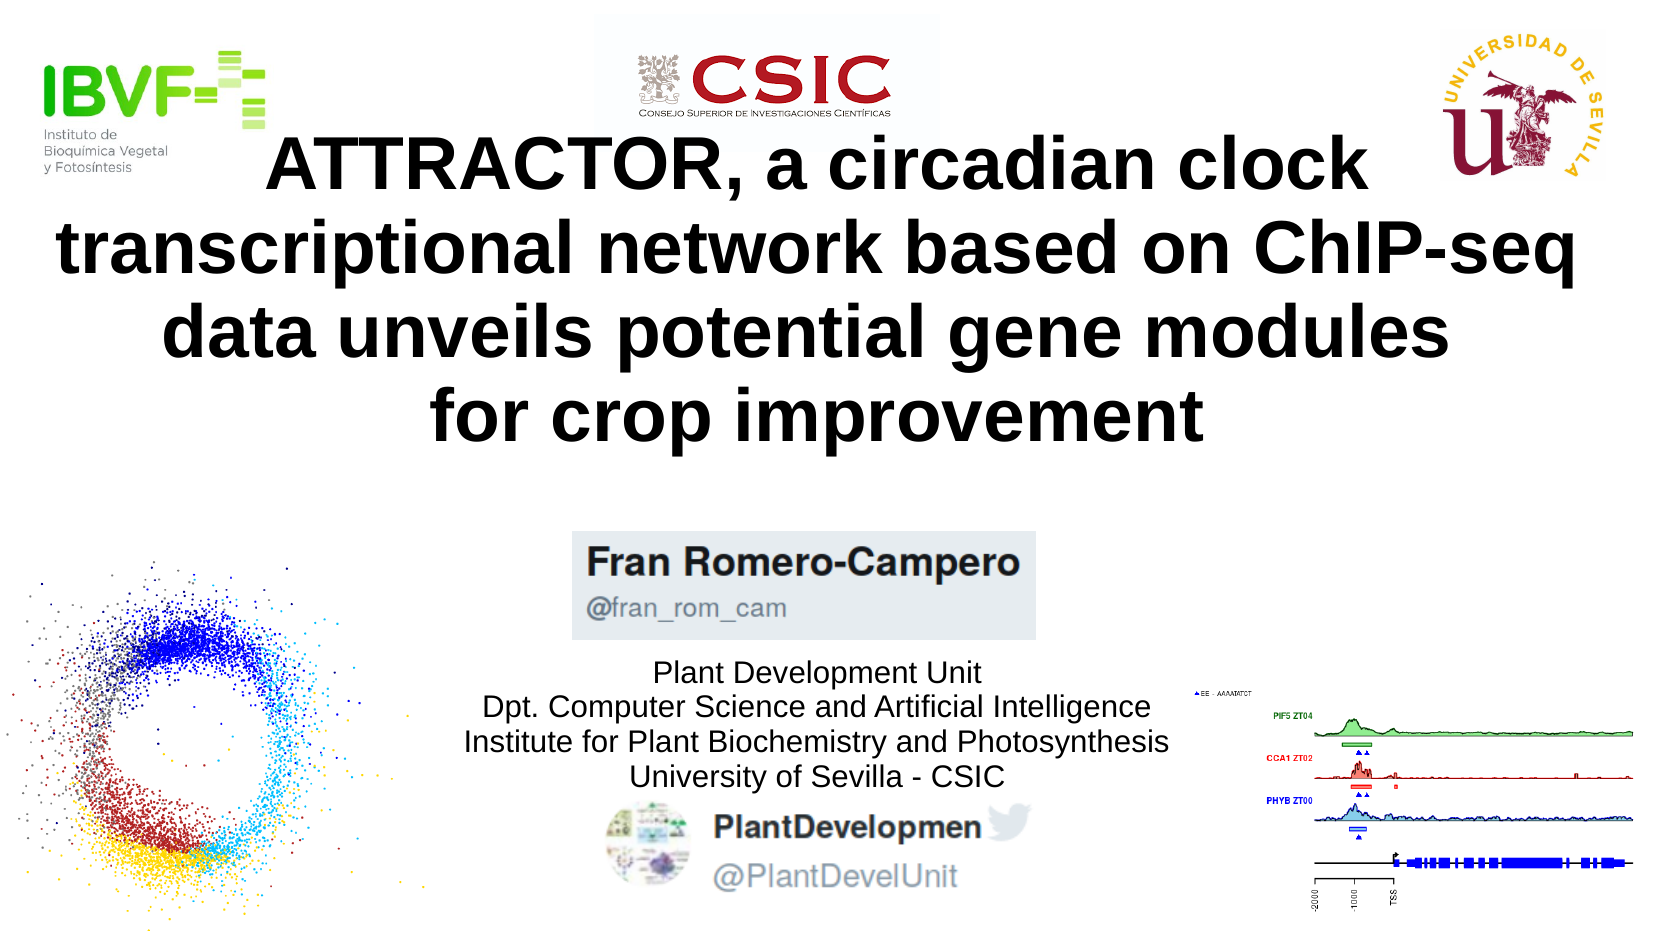

# ATTRACTOR, a circadian clock transcriptional network based on ChIP-seq data unveils potential gene modules for crop improvement Plant Development Unit Dpt. Computer Science and Artificial Intelligence Institute for Plant Biochemistry and Photosynthesis University of Sevilla - CSIC